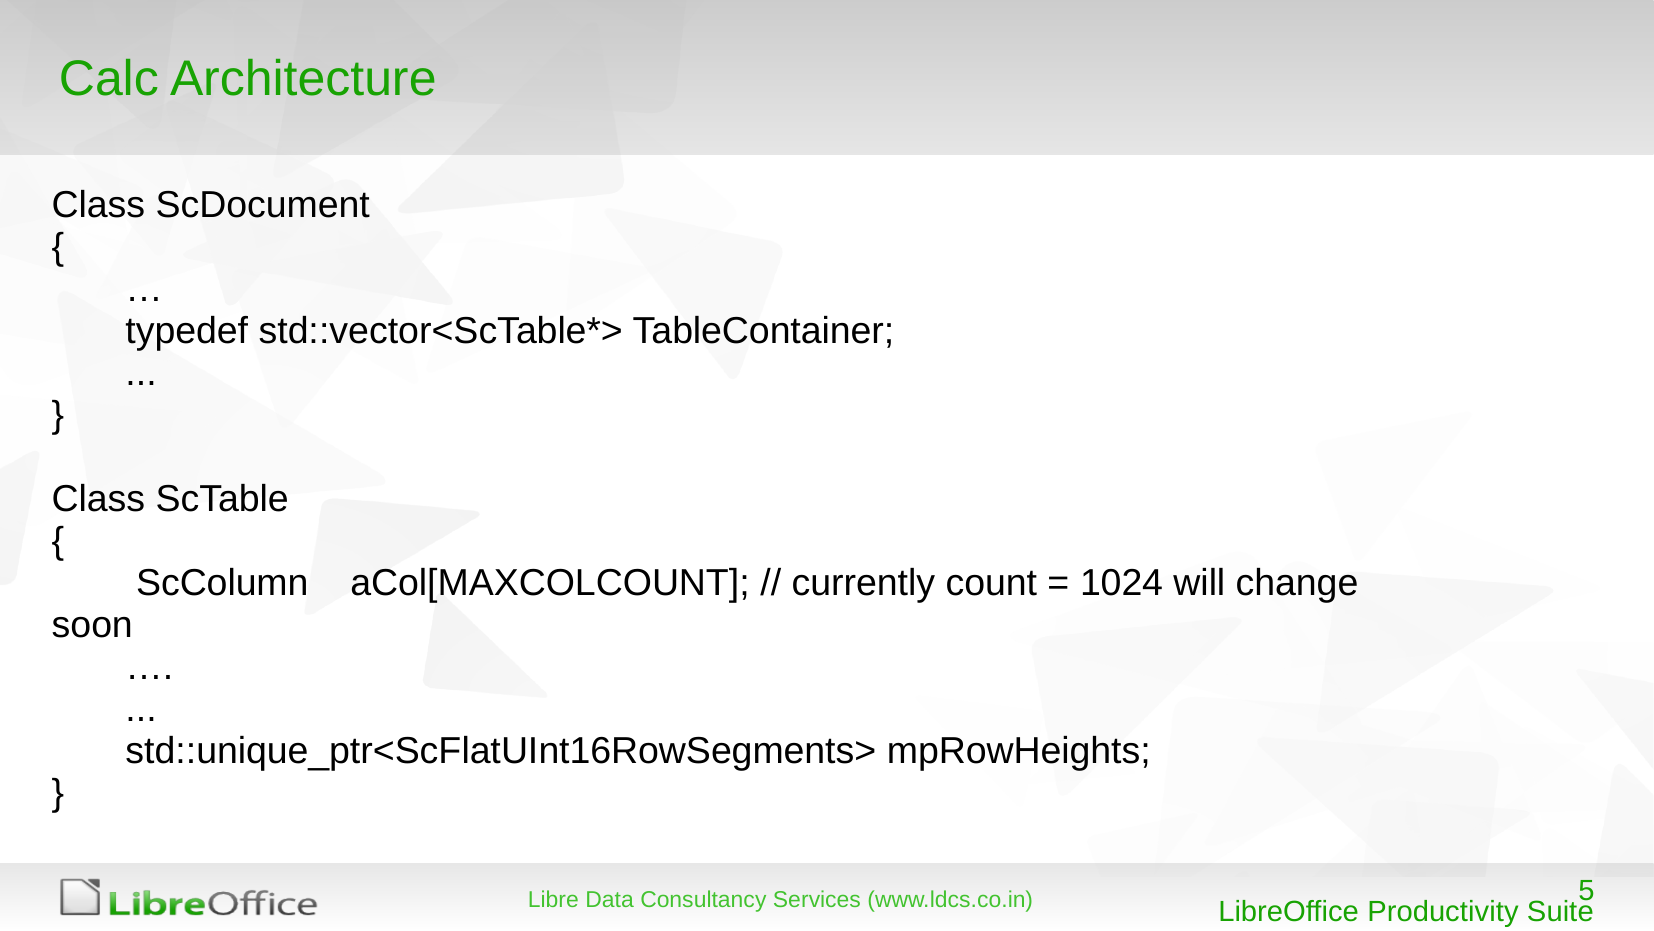

# Calc Architecture
Class ScDocument
{
 	…
 	typedef std::vector<ScTable*> TableContainer;
	...
}
Class ScTable
{
	 ScColumn aCol[MAXCOLCOUNT]; // currently count = 1024 will change soon
	….
	...
	std::unique_ptr<ScFlatUInt16RowSegments> mpRowHeights;
}
5
| Libre Data Consultancy Services (www.ldcs.co.in) |
| --- |
LibreOffice Productivity Suite